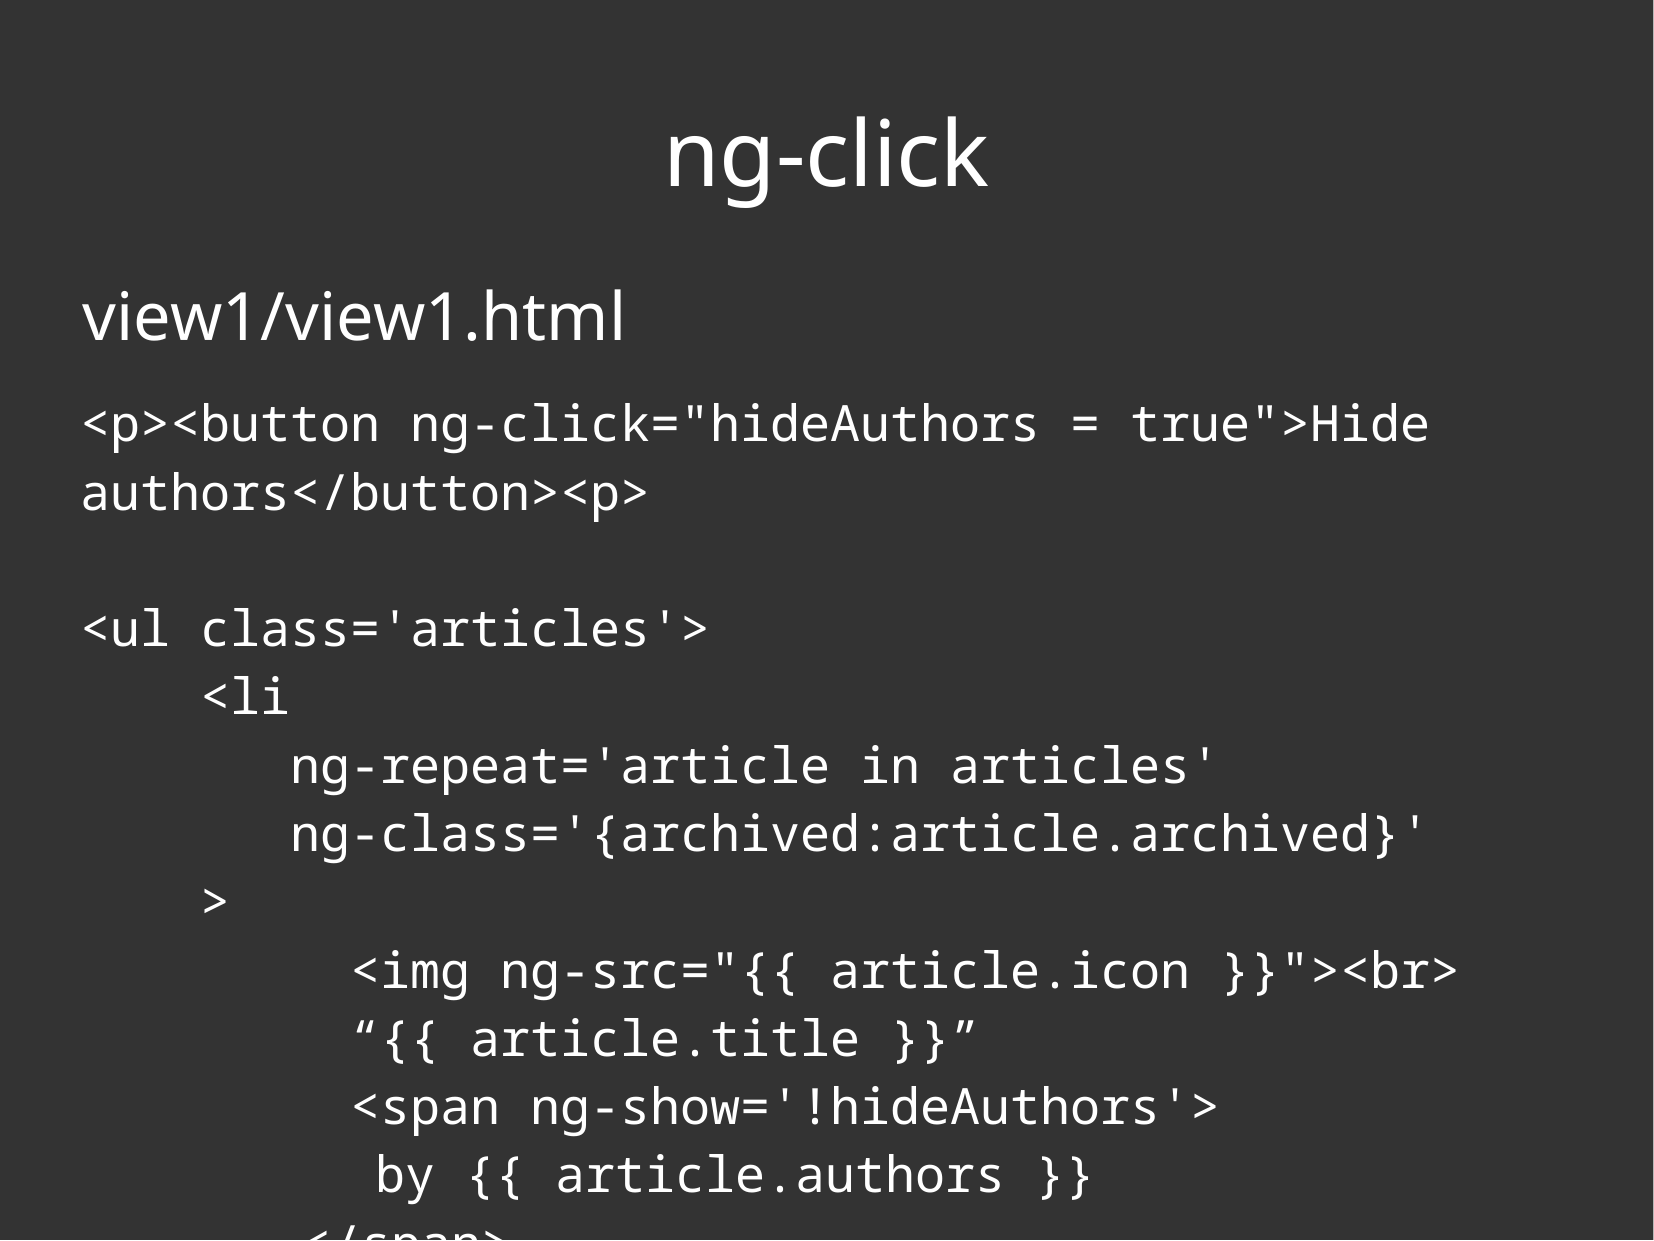

# ng-click
view1/view1.html
<p><button ng-click="hideAuthors = true">Hide authors</button><p>
<ul class='articles'>
 <li
 ng-repeat='article in articles'
 ng-class='{archived:article.archived}'
 >
 <img ng-src="{{ article.icon }}"><br>
 “{{ article.title }}”
 <span ng-show='!hideAuthors'>
				by {{ article.authors }}
			</span>
 </li>
</ul>